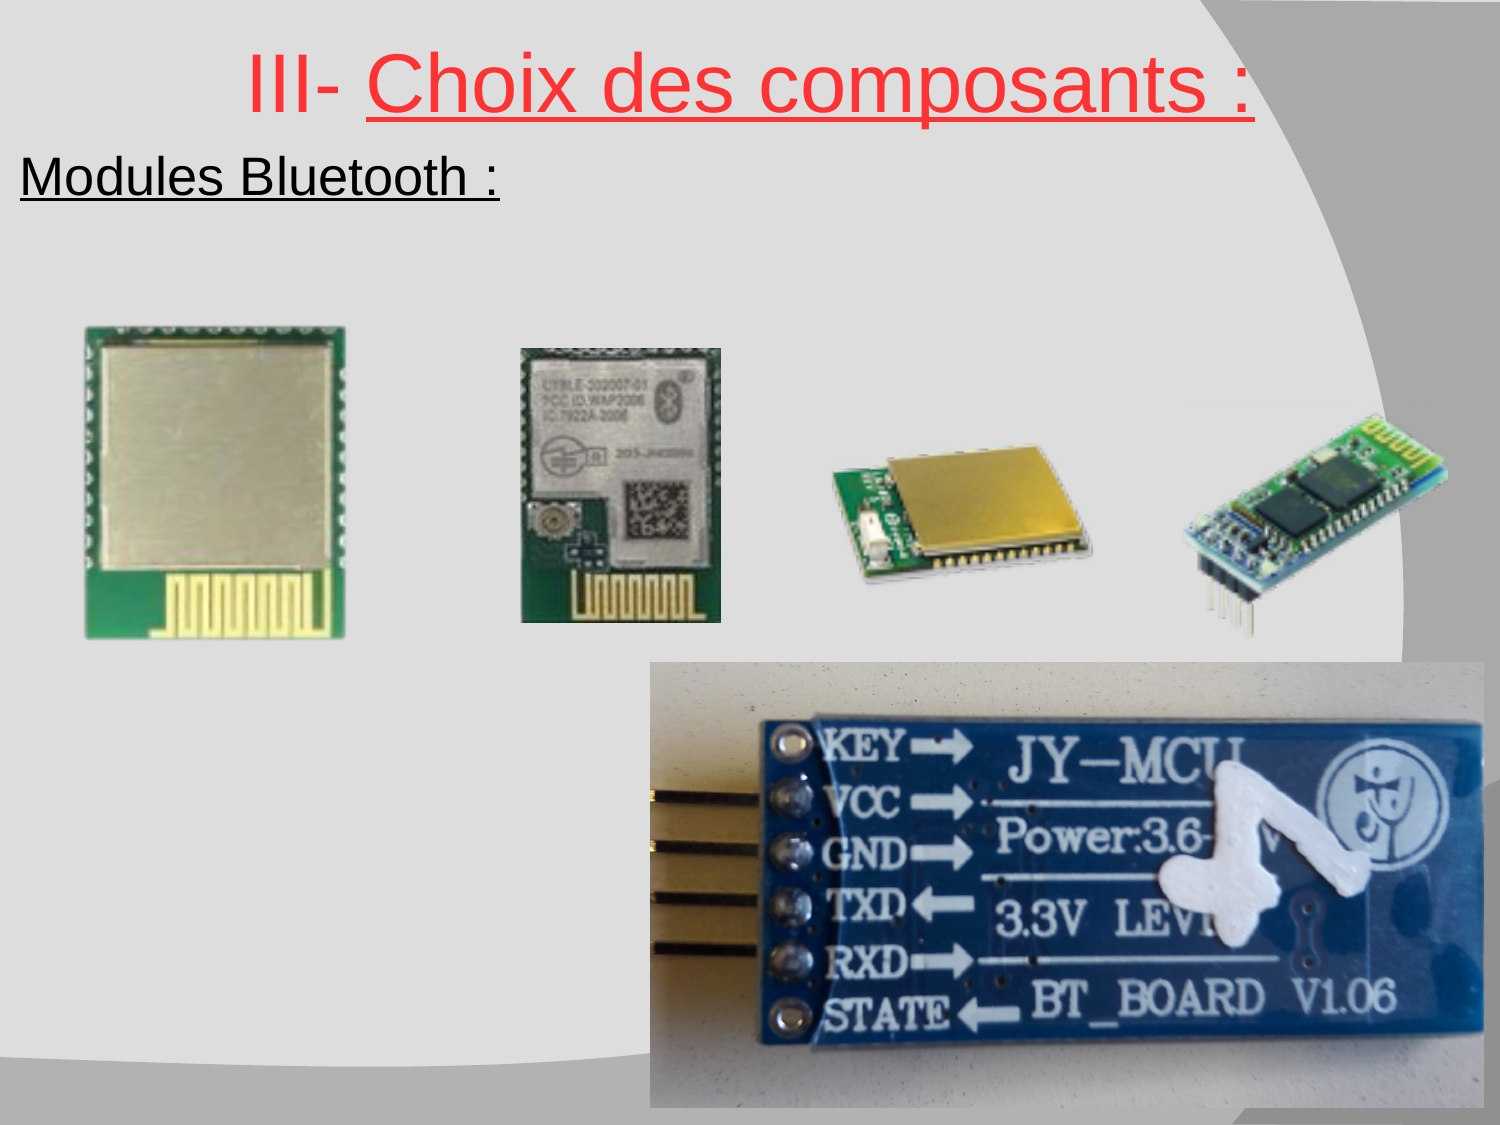

III- Choix des composants :
Modules Bluetooth :